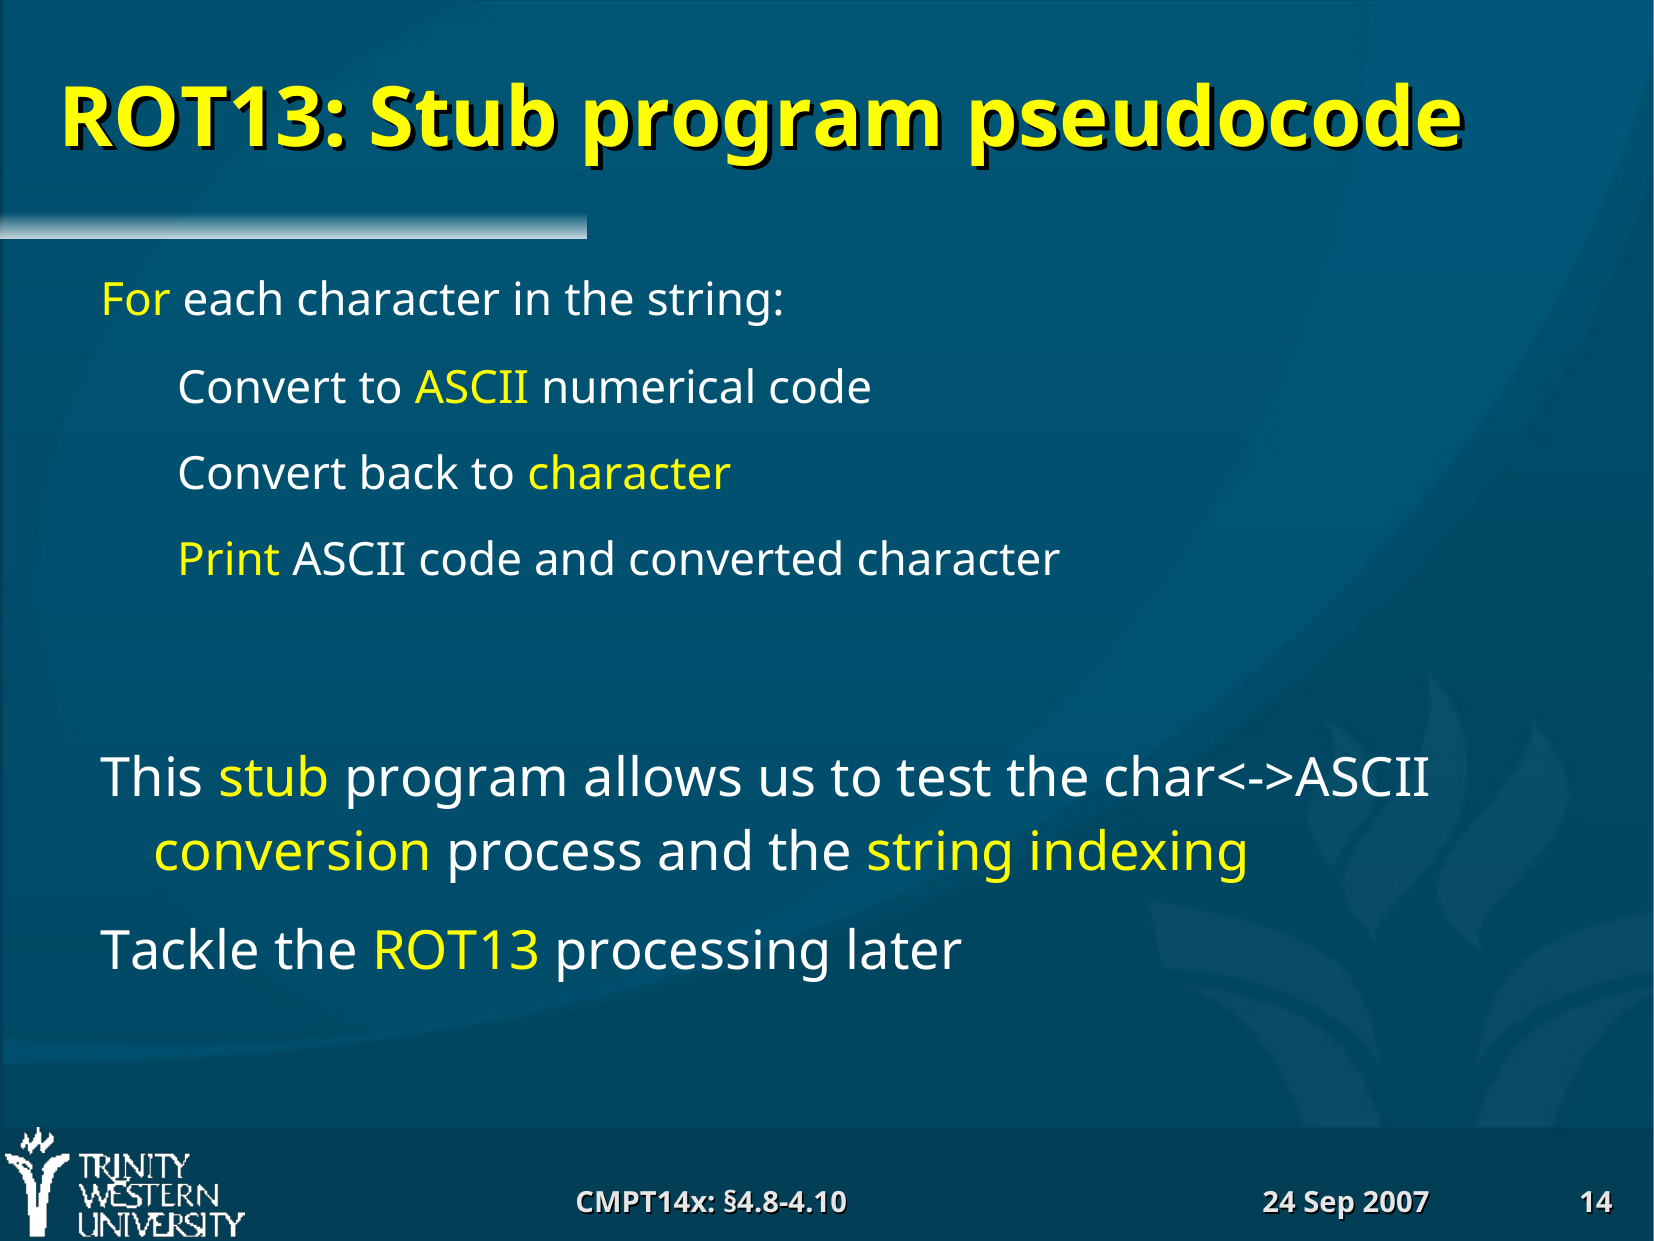

# ROT13: Stub program pseudocode
For each character in the string:
Convert to ASCII numerical code
Convert back to character
Print ASCII code and converted character
This stub program allows us to test the char<->ASCII conversion process and the string indexing
Tackle the ROT13 processing later
CMPT14x: §4.8-4.10
24 Sep 2007
14